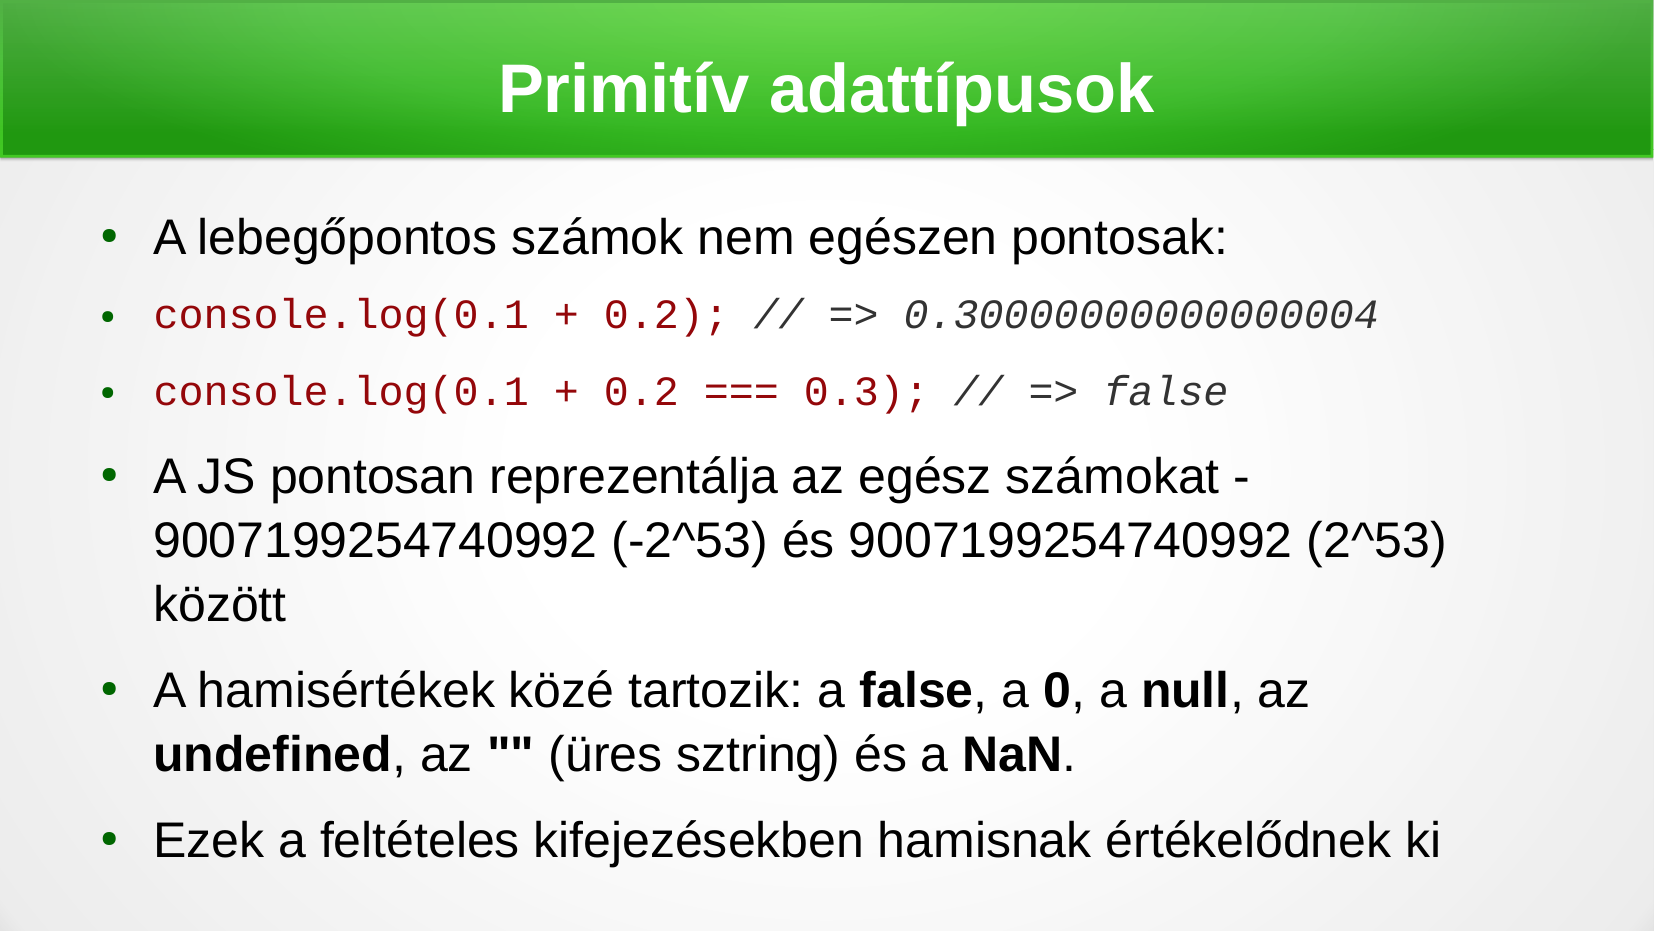

# Primitív adattípusok
A lebegőpontos számok nem egészen pontosak:
console.log(0.1 + 0.2); // => 0.30000000000000004
console.log(0.1 + 0.2 === 0.3); // => false
A JS pontosan reprezentálja az egész számokat -9007199254740992 (-2^53) és 9007199254740992 (2^53) között
A hamisértékek közé tartozik: a false, a 0, a null, az undefined, az "" (üres sztring) és a NaN.
Ezek a feltételes kifejezésekben hamisnak értékelődnek ki